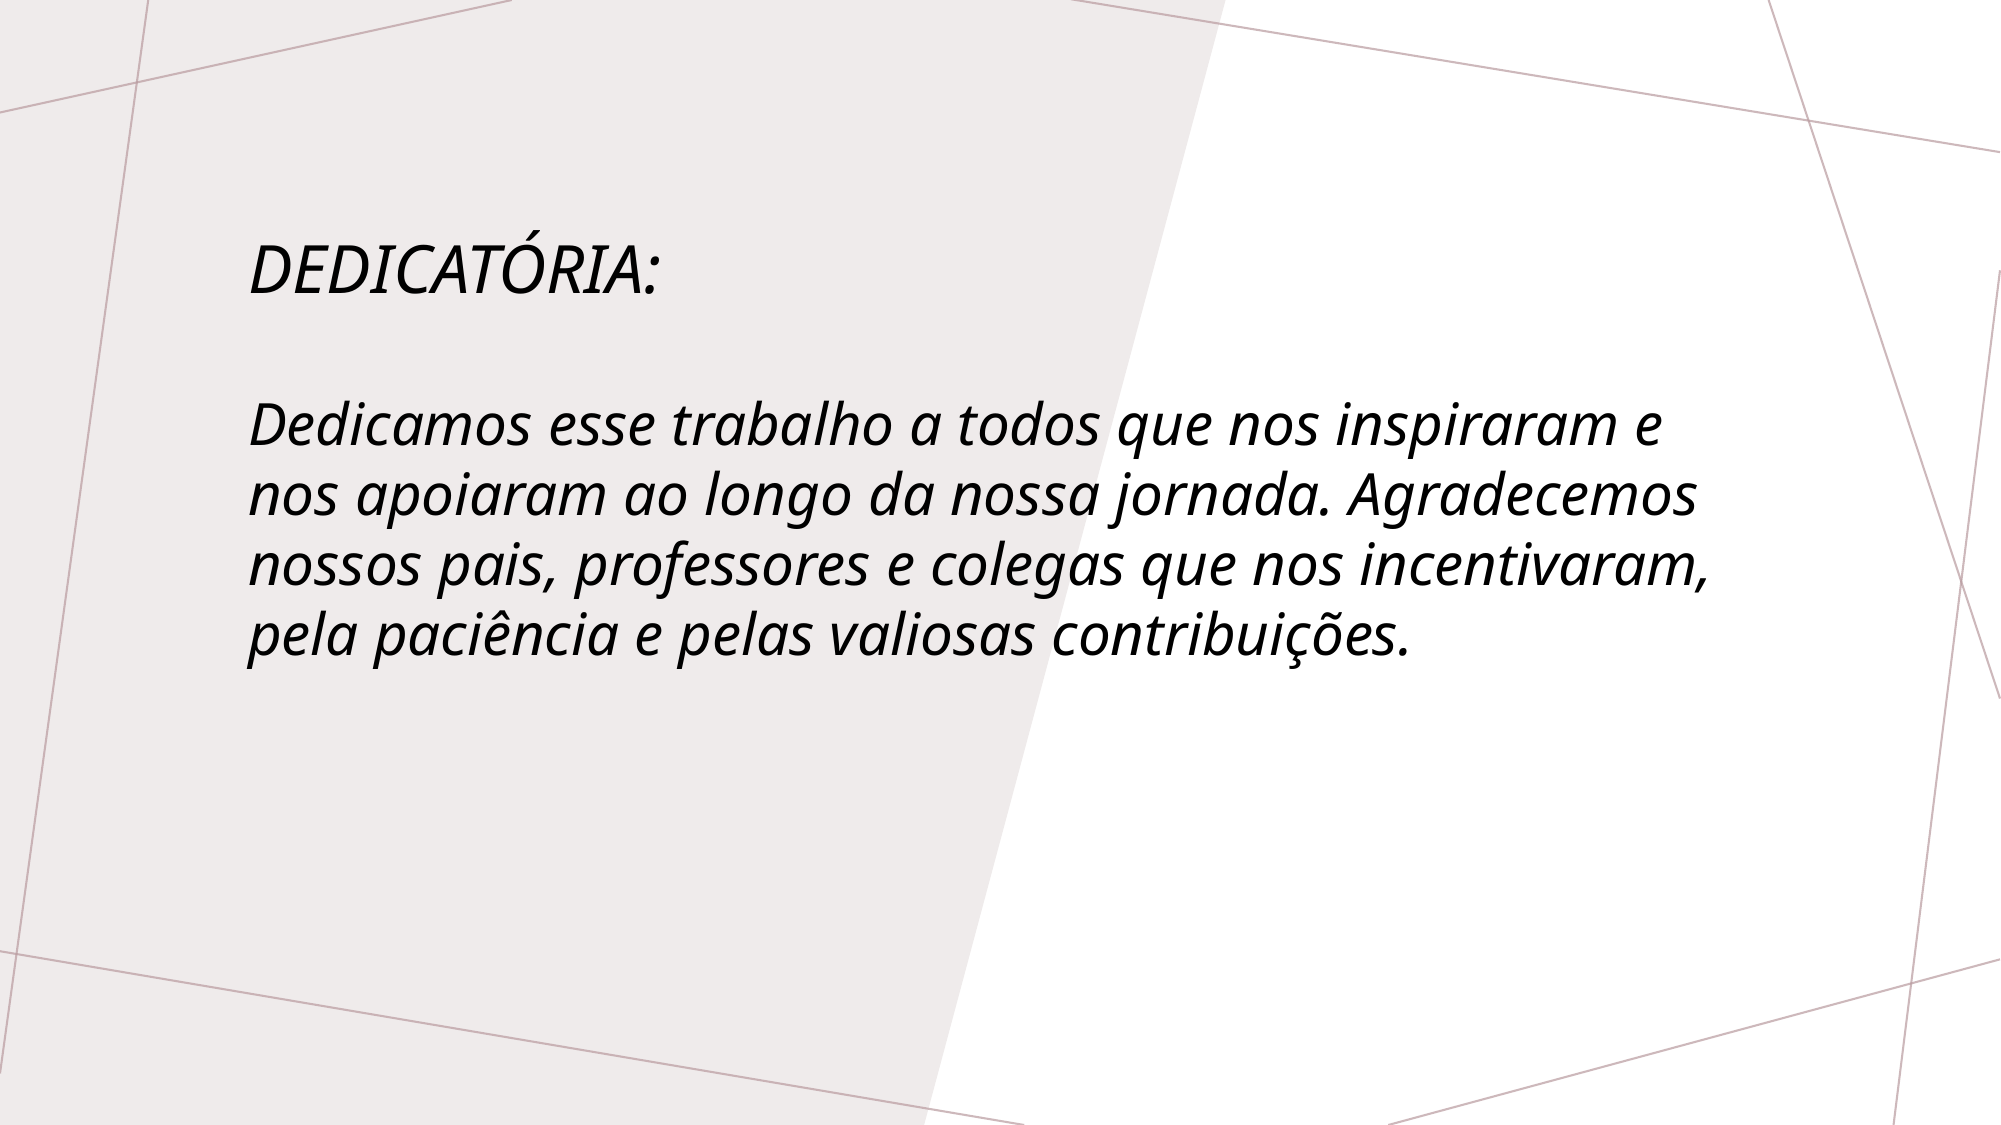

DEDICATÓRIA:
Dedicamos esse trabalho a todos que nos inspiraram e nos apoiaram ao longo da nossa jornada. Agradecemos nossos pais, professores e colegas que nos incentivaram, pela paciência e pelas valiosas contribuições.